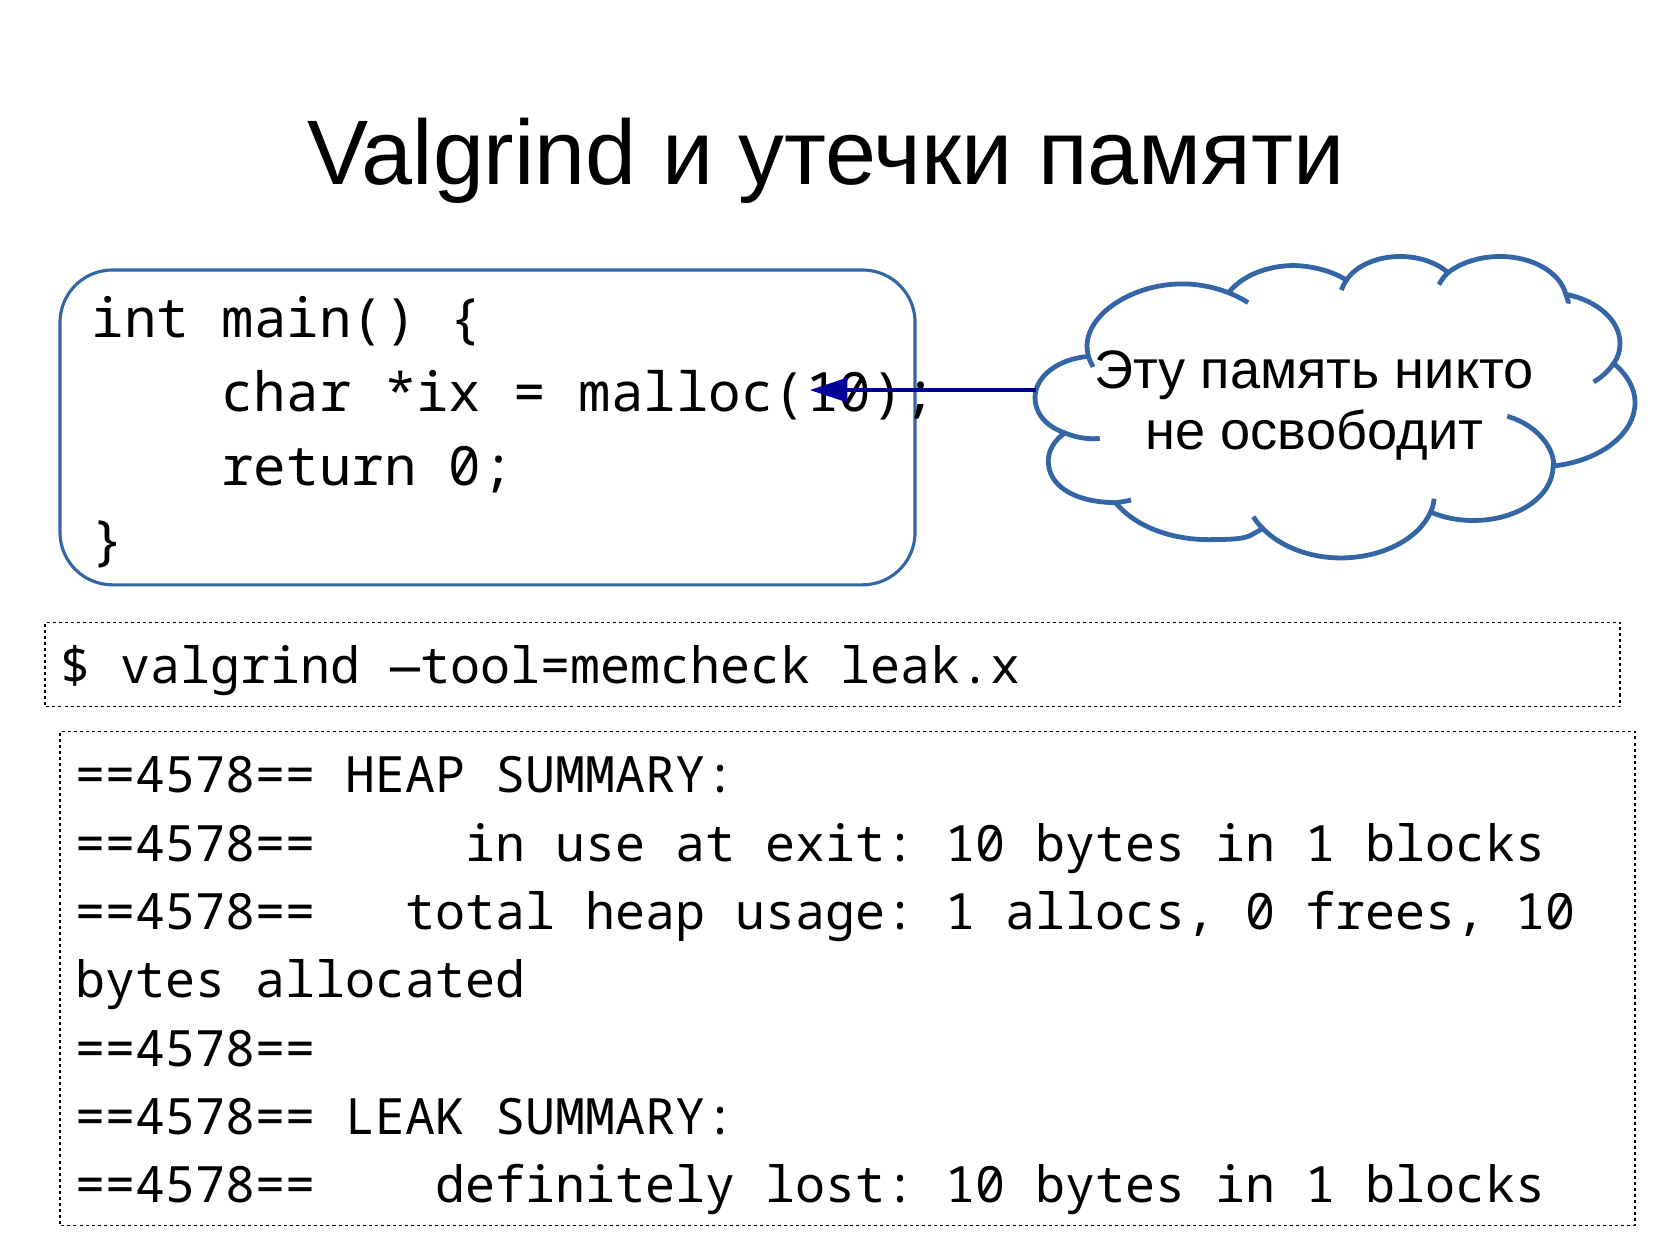

# Valgrind и утечки памяти
Эту память никто
не освободит
int main() {
 char *ix = malloc(10);
 return 0;
}
$ valgrind —tool=memcheck leak.x
==4578== HEAP SUMMARY:
==4578== in use at exit: 10 bytes in 1 blocks
==4578== total heap usage: 1 allocs, 0 frees, 10 bytes allocated
==4578==
==4578== LEAK SUMMARY:
==4578== definitely lost: 10 bytes in 1 blocks